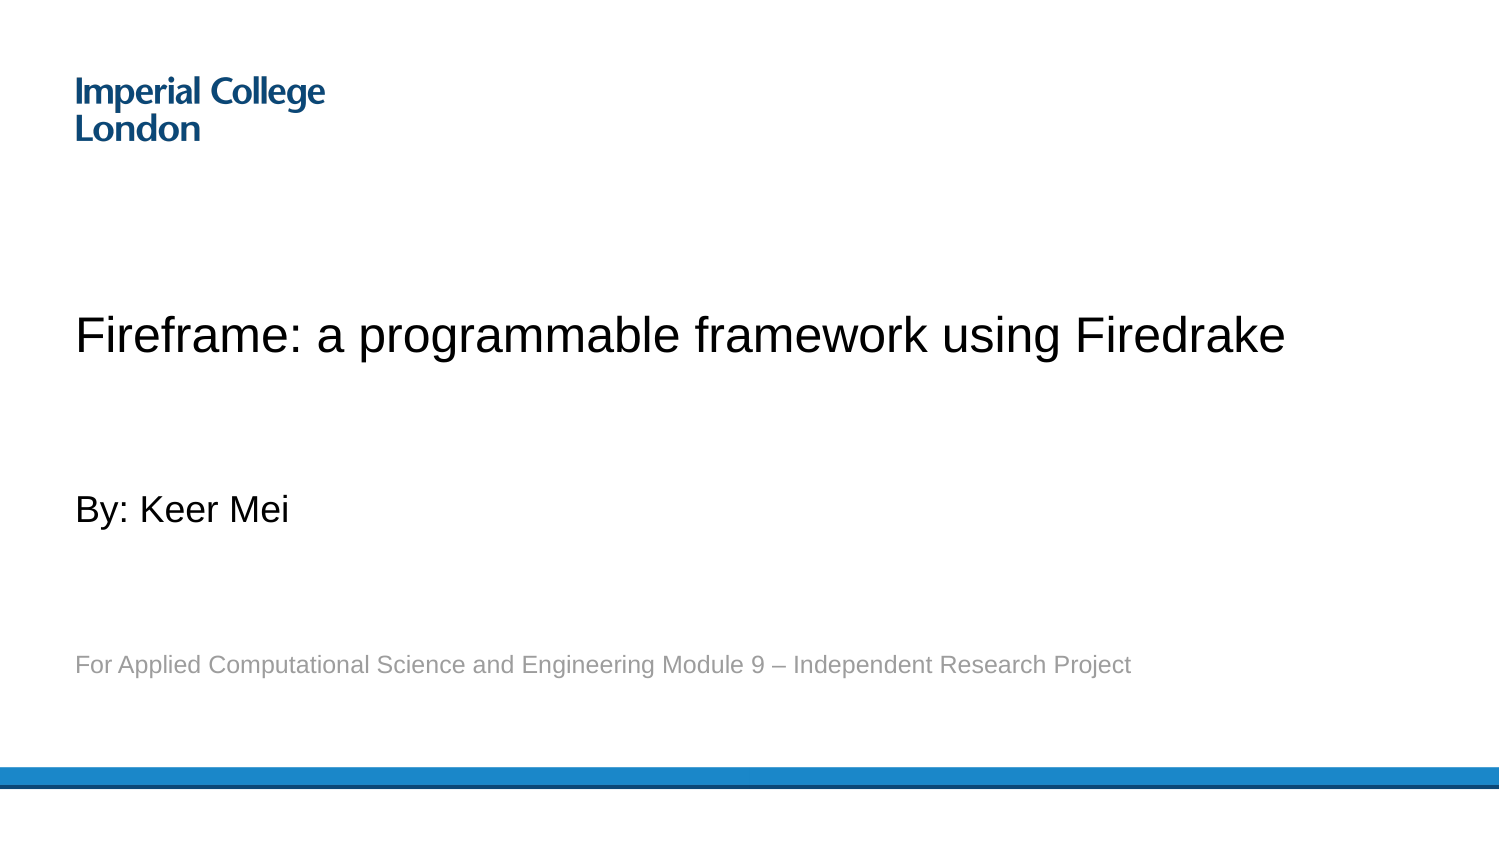

Fireframe: a programmable framework using Firedrake
# By: Keer Mei
For Applied Computational Science and Engineering Module 9 – Independent Research Project